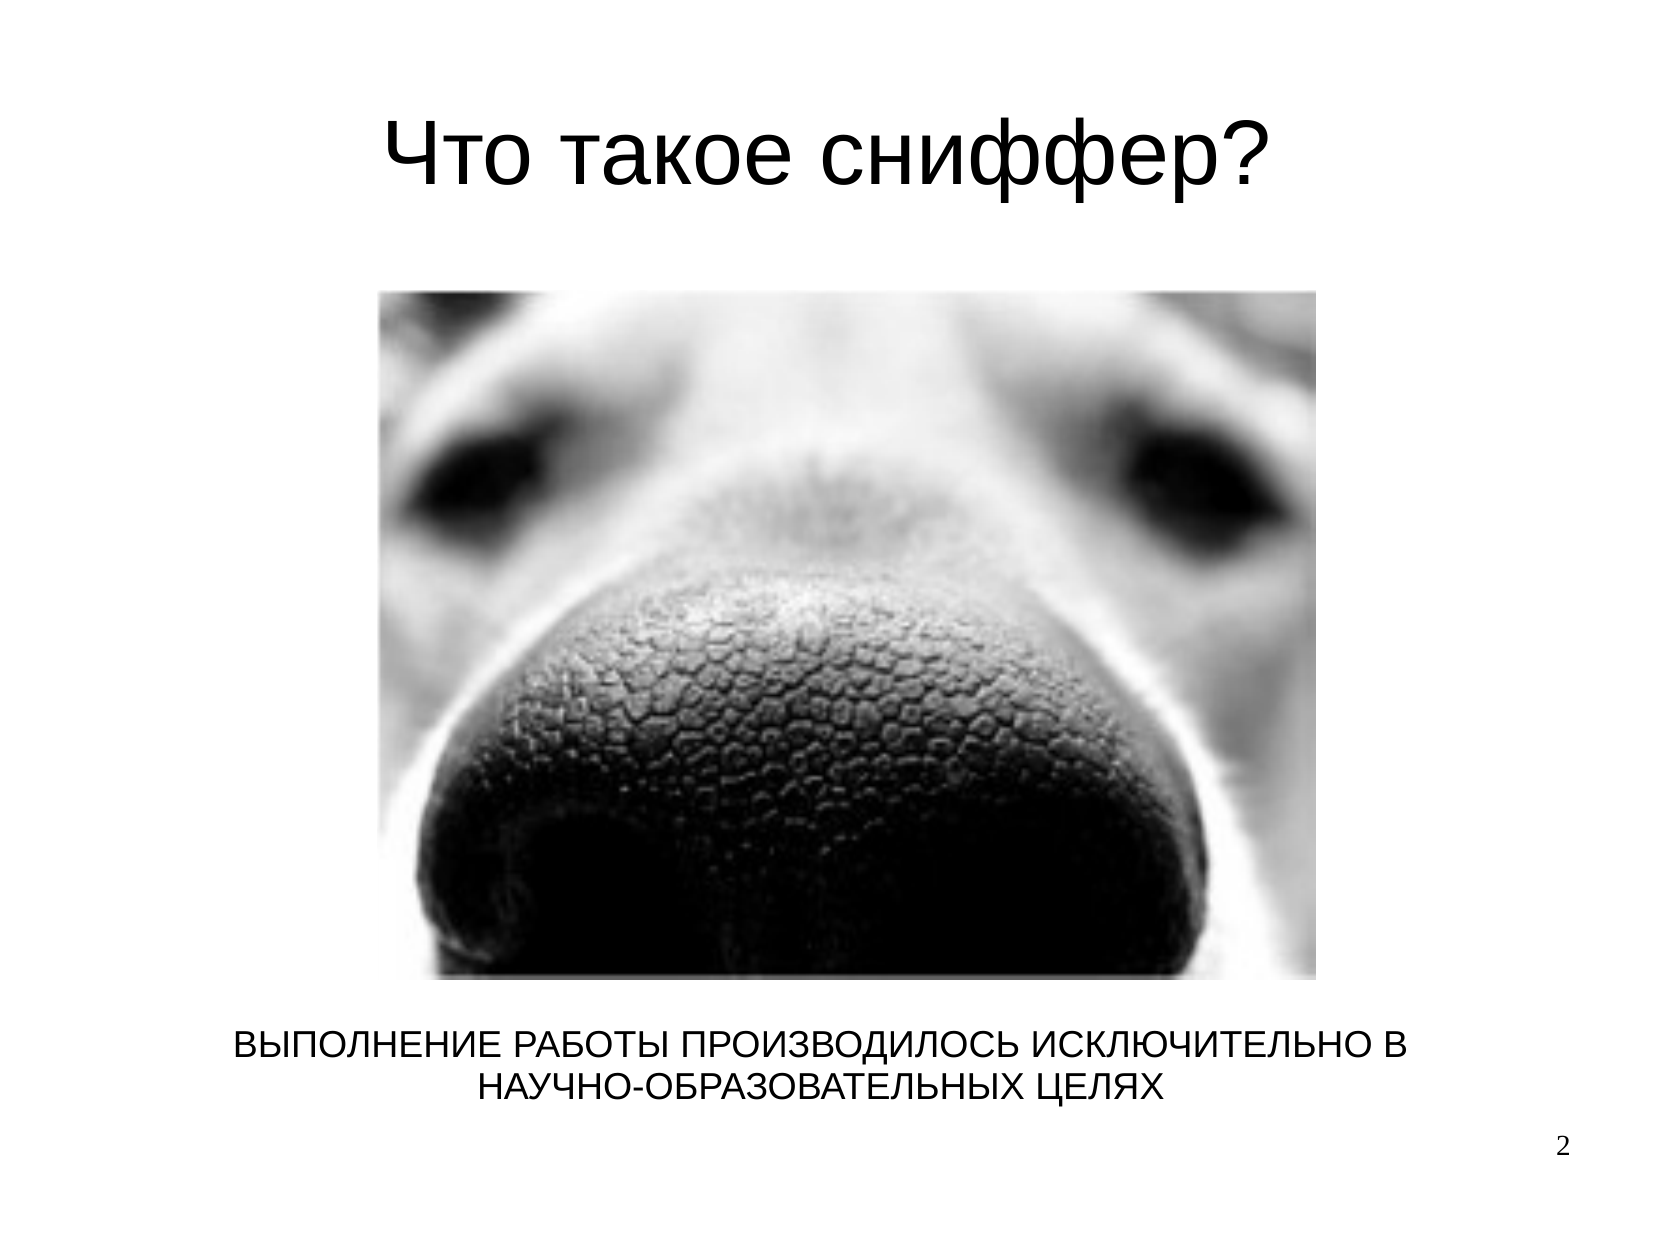

# Что такое сниффер?
ВЫПОЛНЕНИЕ РАБОТЫ ПРОИЗВОДИЛОСЬ ИСКЛЮЧИТЕЛЬНО В НАУЧНО-ОБРАЗОВАТЕЛЬНЫХ ЦЕЛЯХ
2